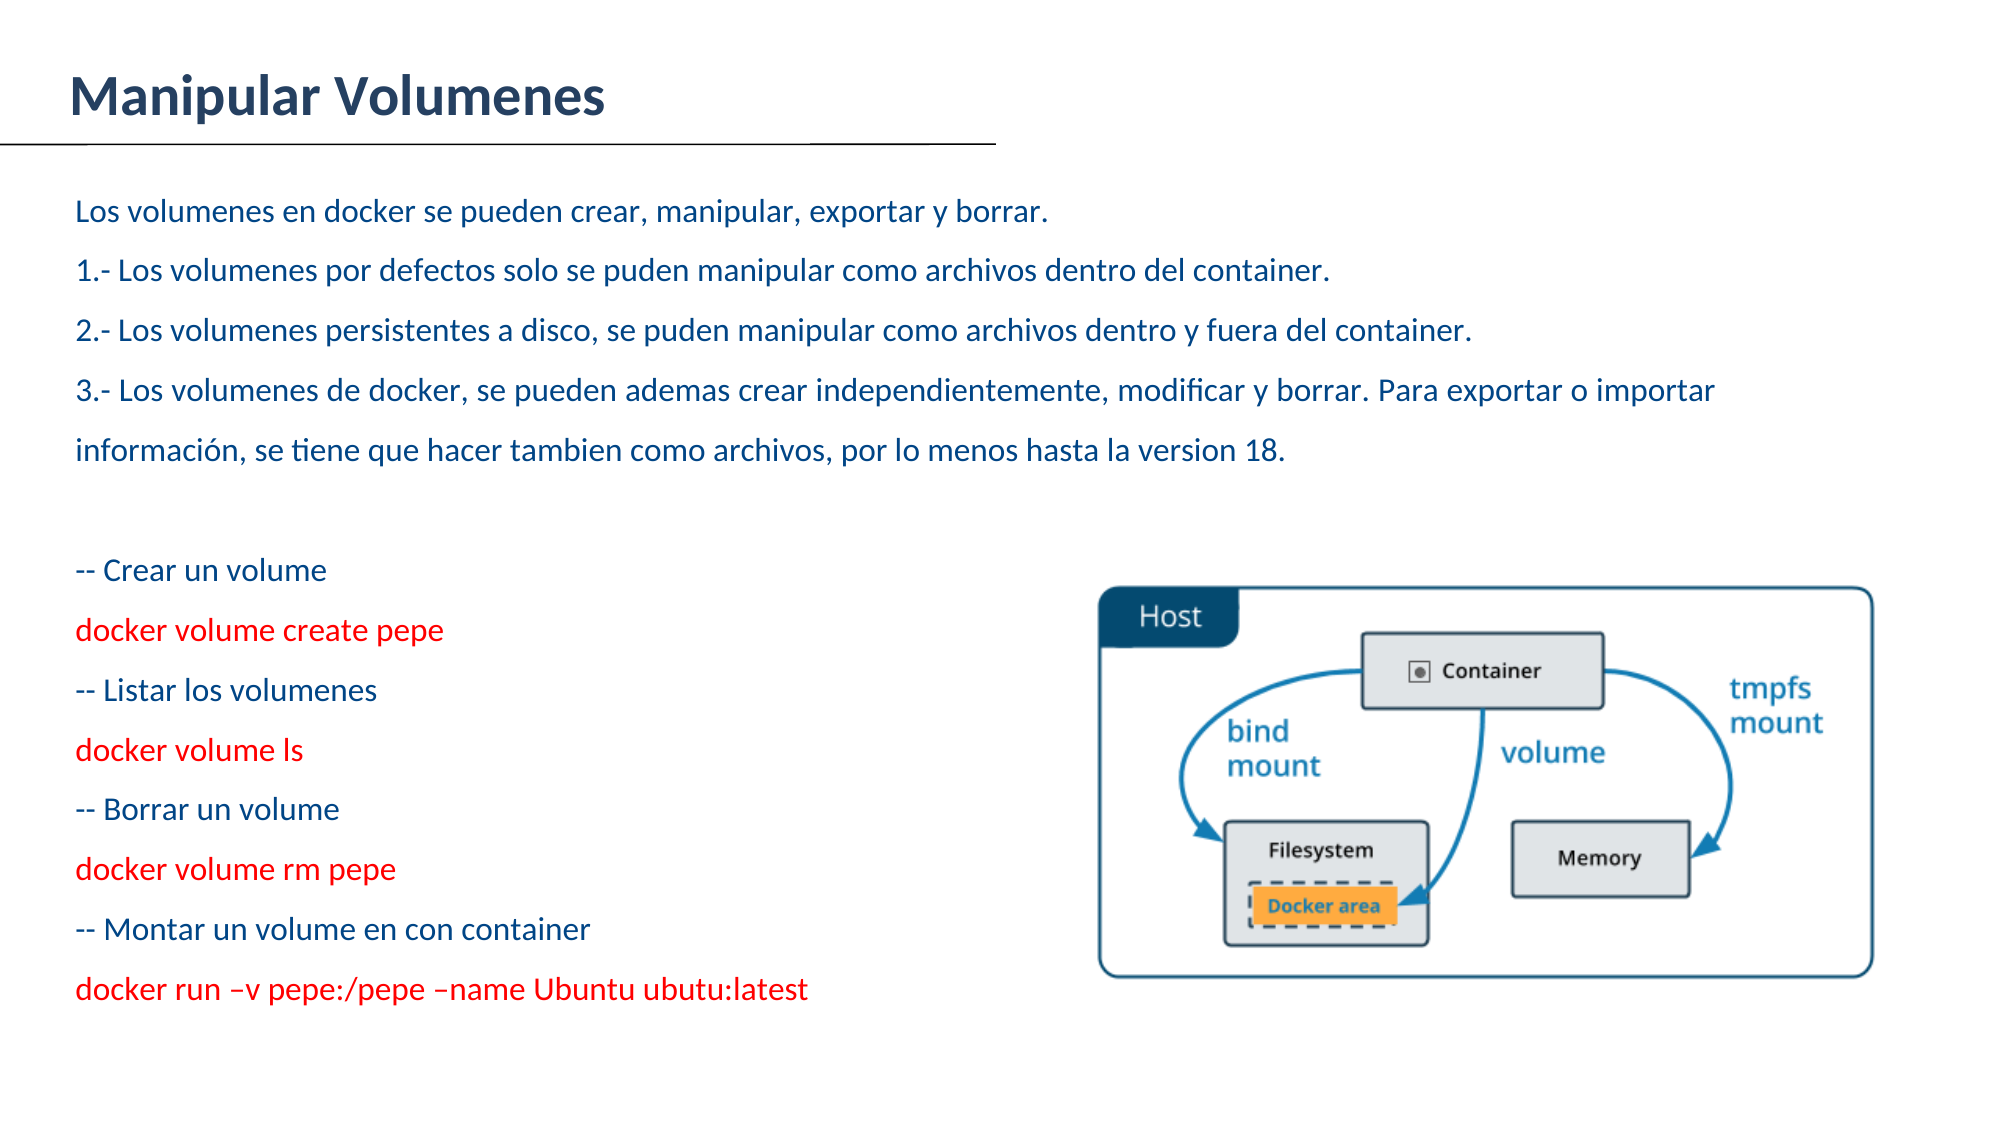

Manipular Volumenes
Los volumenes en docker se pueden crear, manipular, exportar y borrar.
1.- Los volumenes por defectos solo se puden manipular como archivos dentro del container.
2.- Los volumenes persistentes a disco, se puden manipular como archivos dentro y fuera del container.
3.- Los volumenes de docker, se pueden ademas crear independientemente, modificar y borrar. Para exportar o importar información, se tiene que hacer tambien como archivos, por lo menos hasta la version 18.
-- Crear un volume
docker volume create pepe
-- Listar los volumenes
docker volume ls
-- Borrar un volume
docker volume rm pepe
-- Montar un volume en con container
docker run –v pepe:/pepe –name Ubuntu ubutu:latest